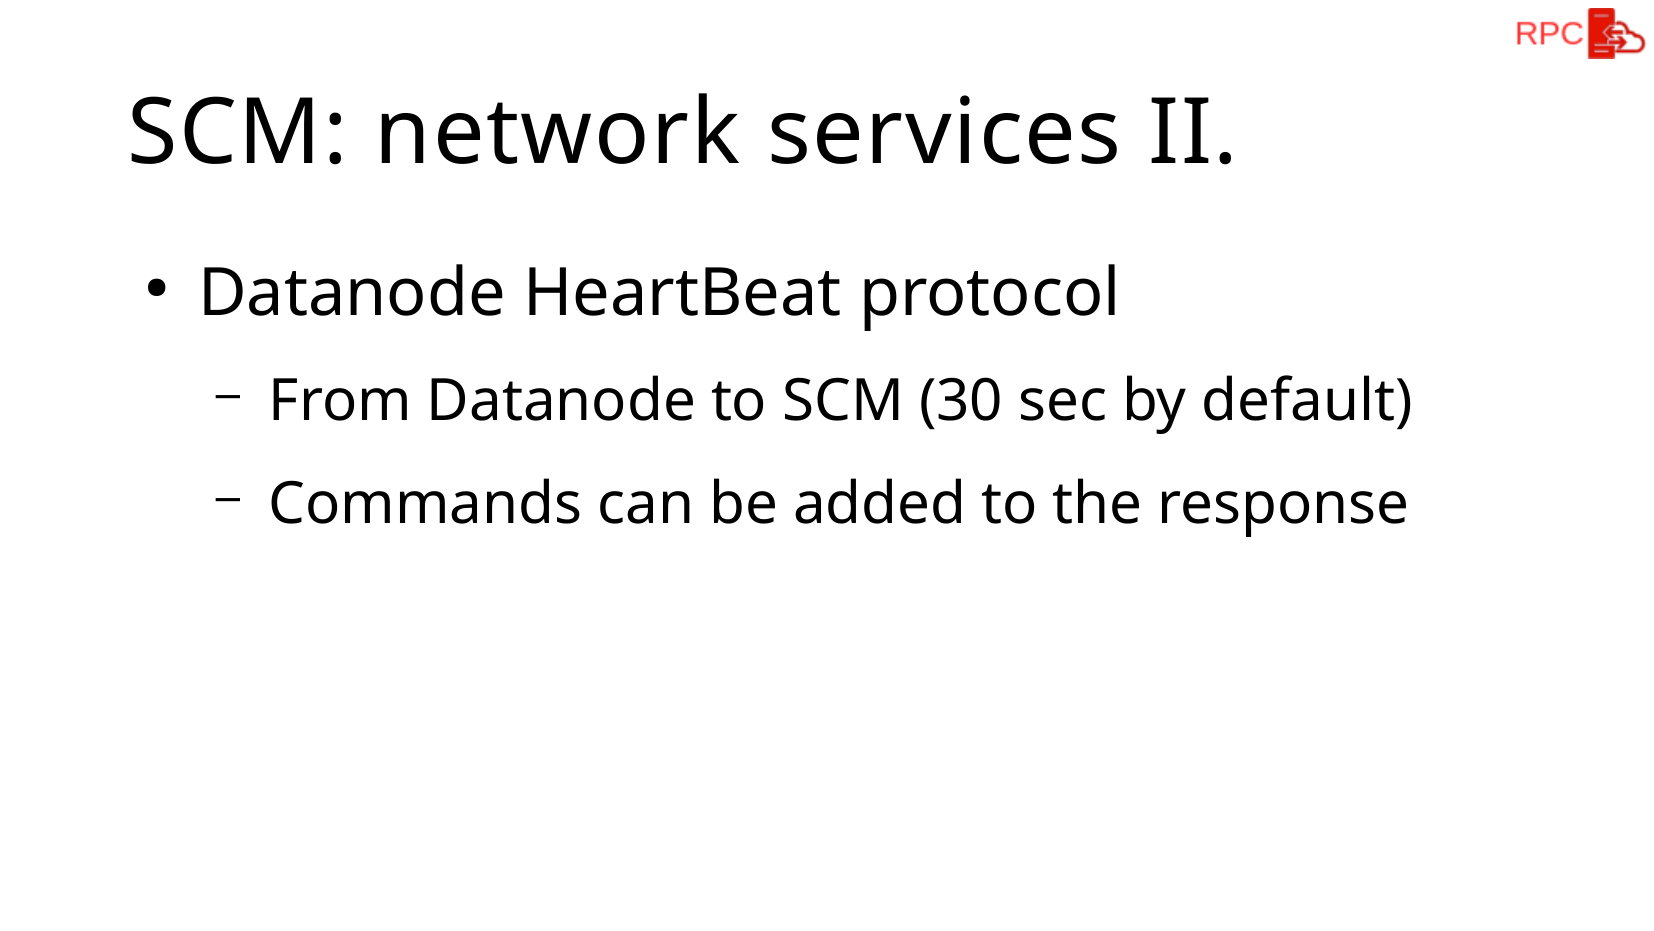

# SCM: network services II.
Datanode HeartBeat protocol
From Datanode to SCM (30 sec by default)
Commands can be added to the response